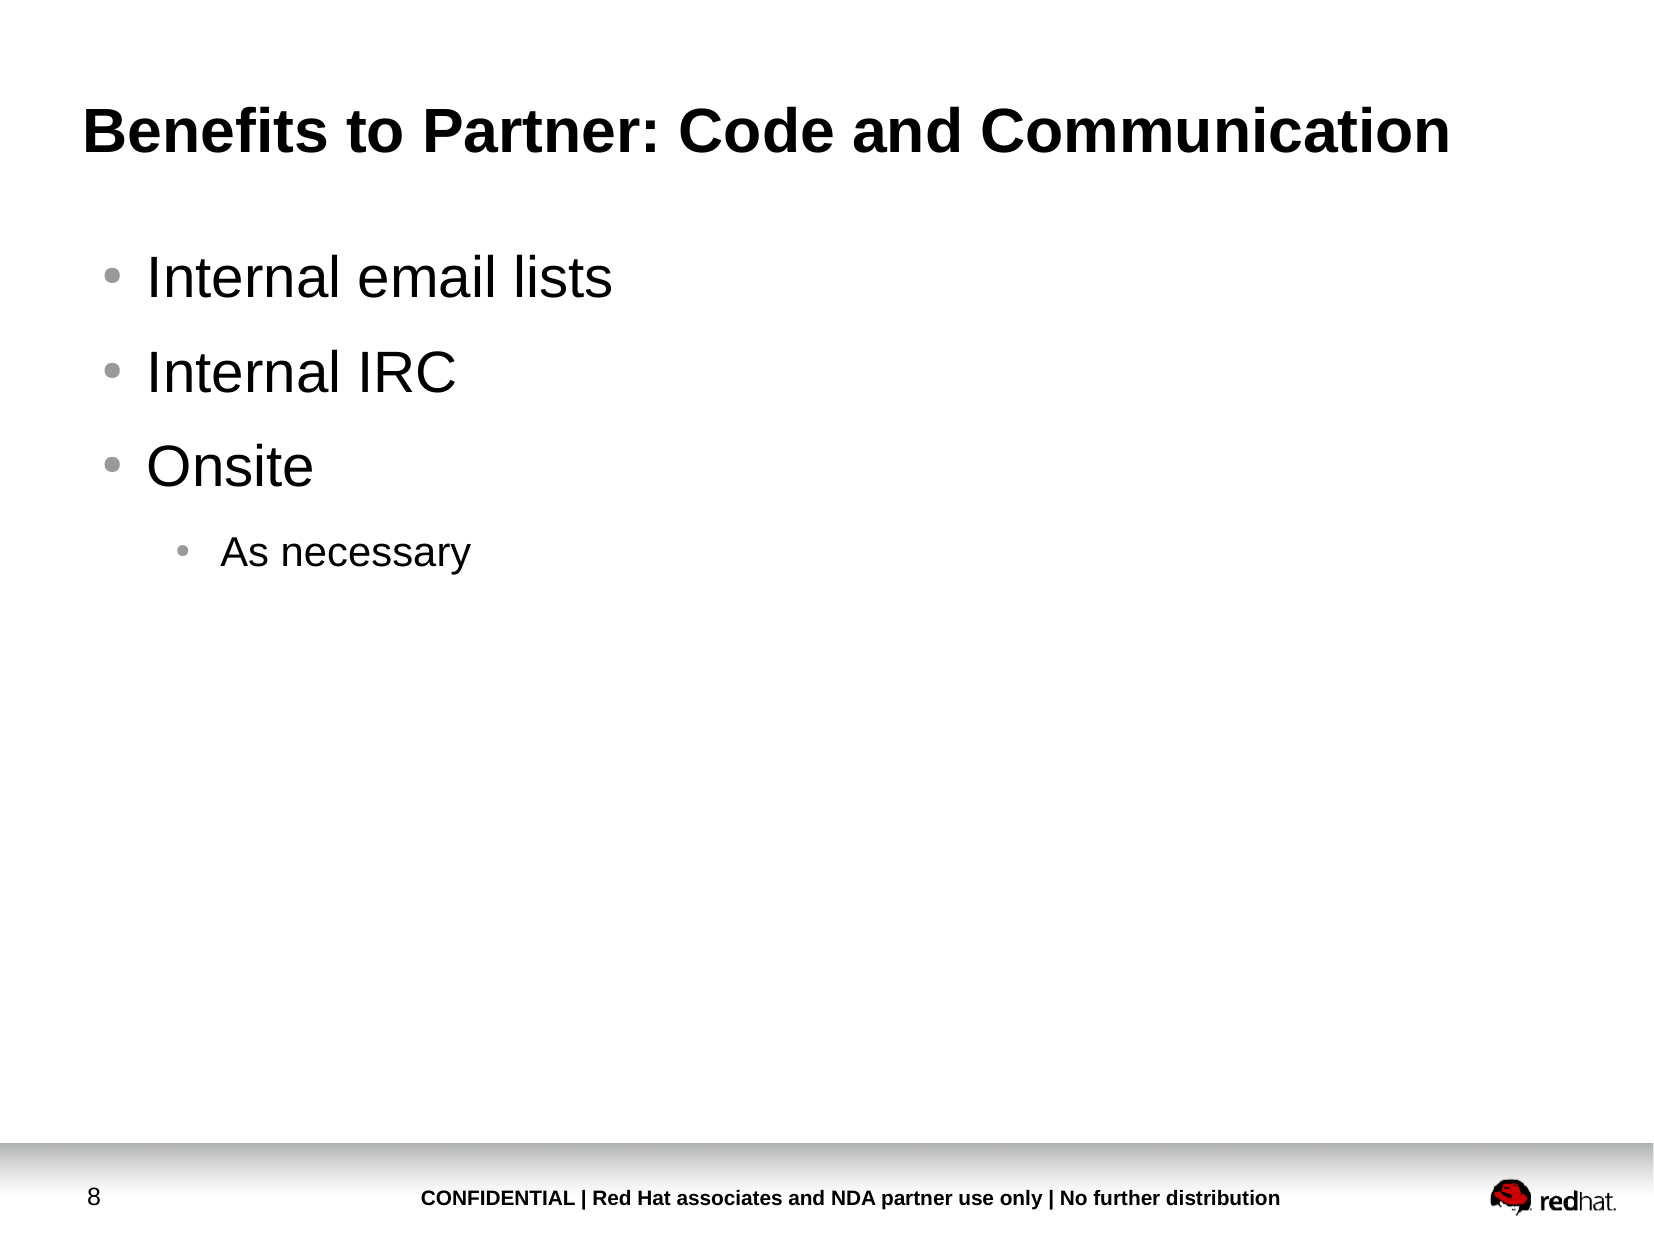

# Benefits to Partner: Code and Communication
Internal email lists
Internal IRC
Onsite
As necessary